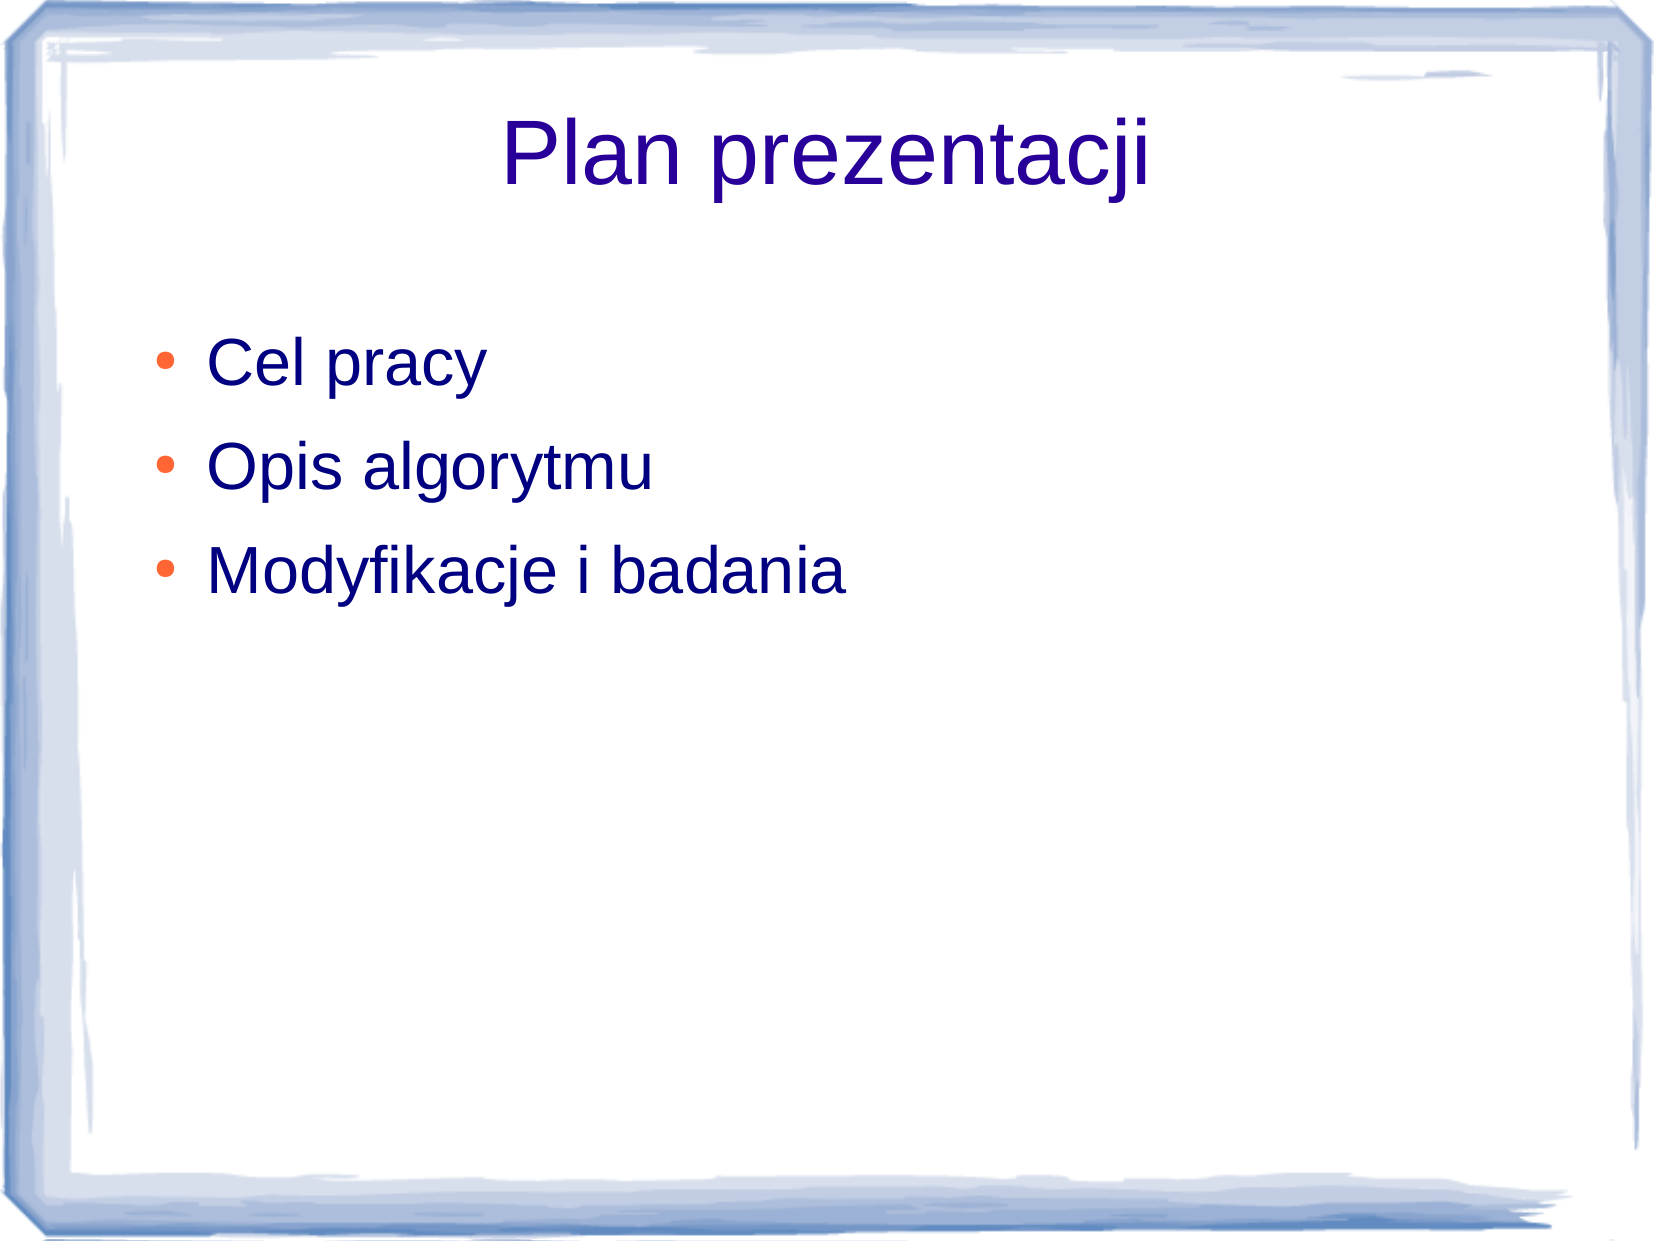

# Plan prezentacji
Cel pracy
Opis algorytmu
Modyfikacje i badania